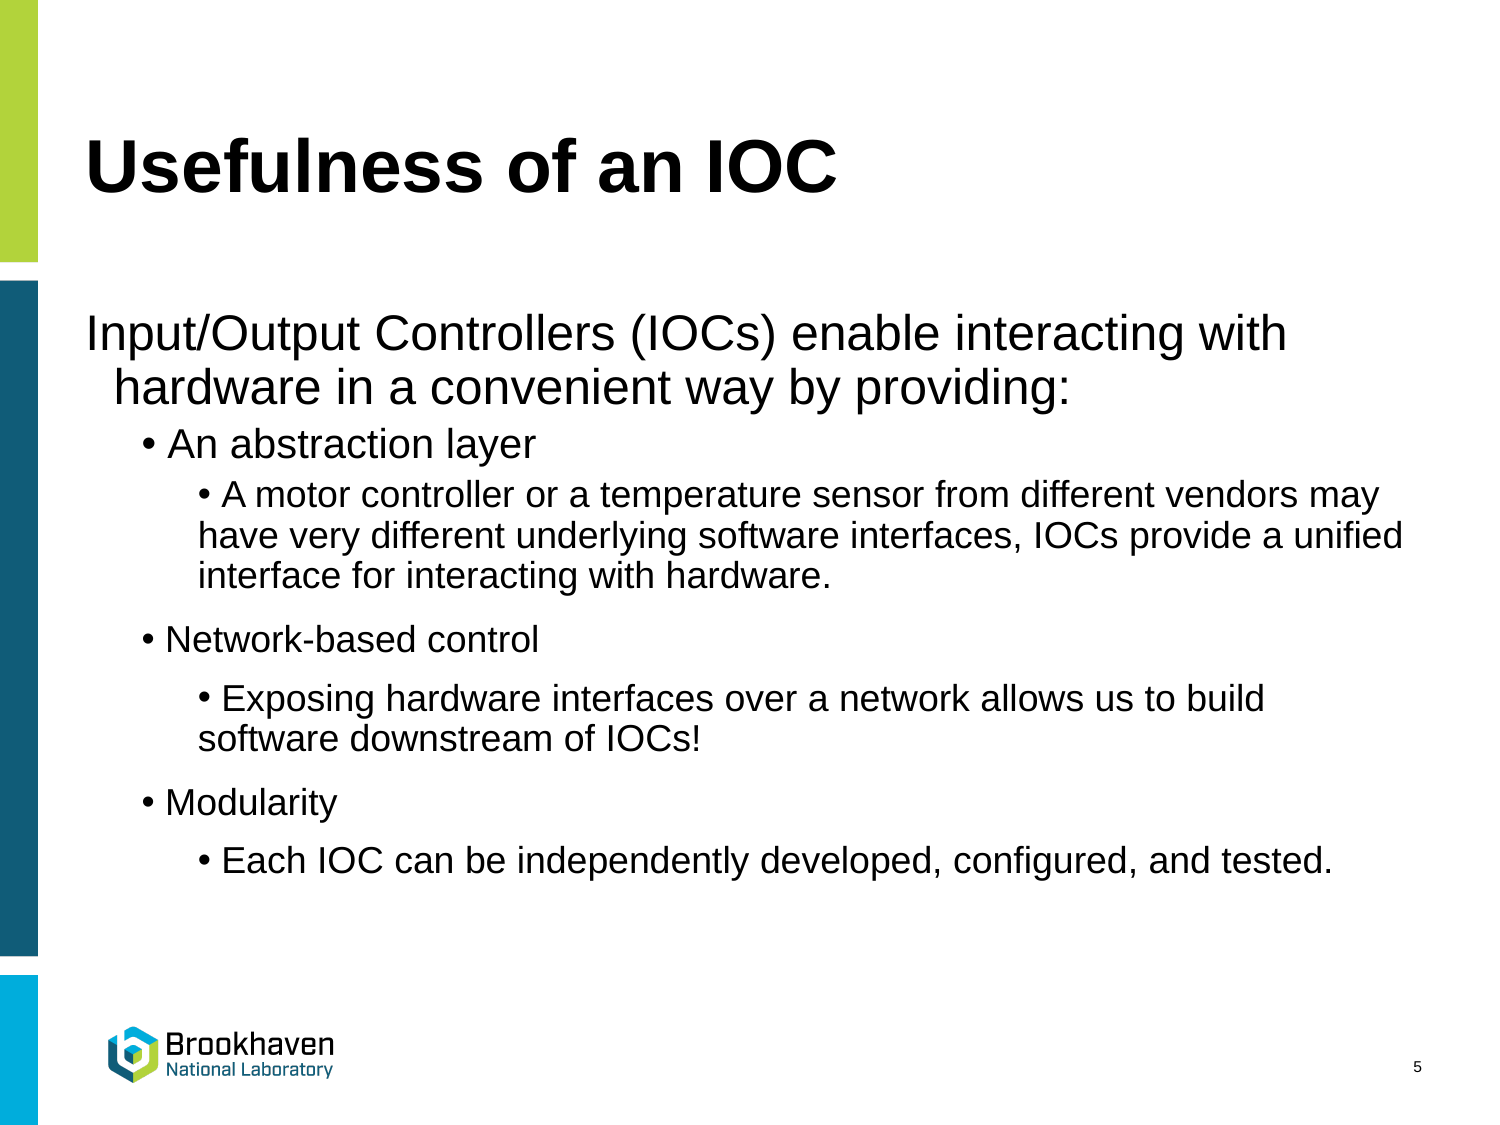

# Usefulness of an IOC
Input/Output Controllers (IOCs) enable interacting with hardware in a convenient way by providing:
 An abstraction layer
 A motor controller or a temperature sensor from different vendors may have very different underlying software interfaces, IOCs provide a unified interface for interacting with hardware.
 Network-based control
 Exposing hardware interfaces over a network allows us to build software downstream of IOCs!
 Modularity
 Each IOC can be independently developed, configured, and tested.